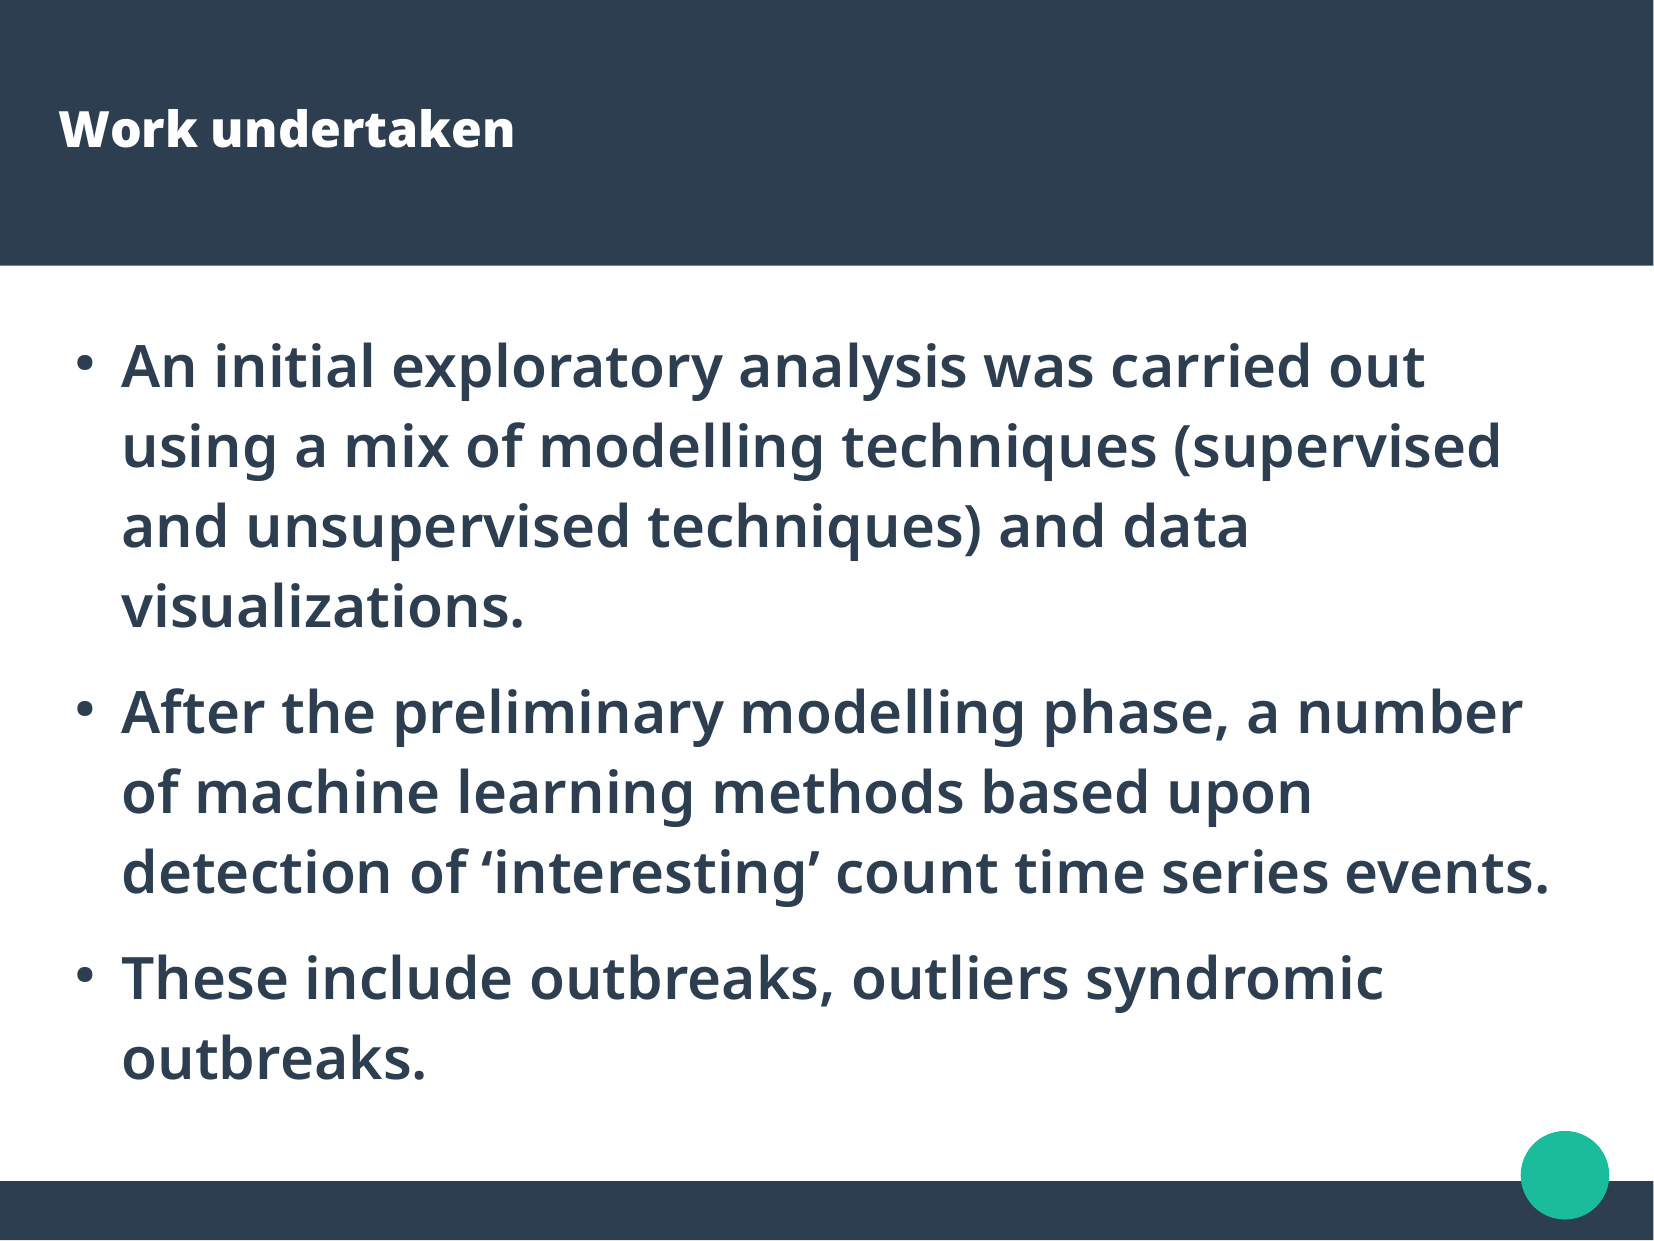

# Work undertaken
An initial exploratory analysis was carried out using a mix of modelling techniques (supervised and unsupervised techniques) and data visualizations.
After the preliminary modelling phase, a number of machine learning methods based upon detection of ‘interesting’ count time series events.
These include outbreaks, outliers syndromic outbreaks.